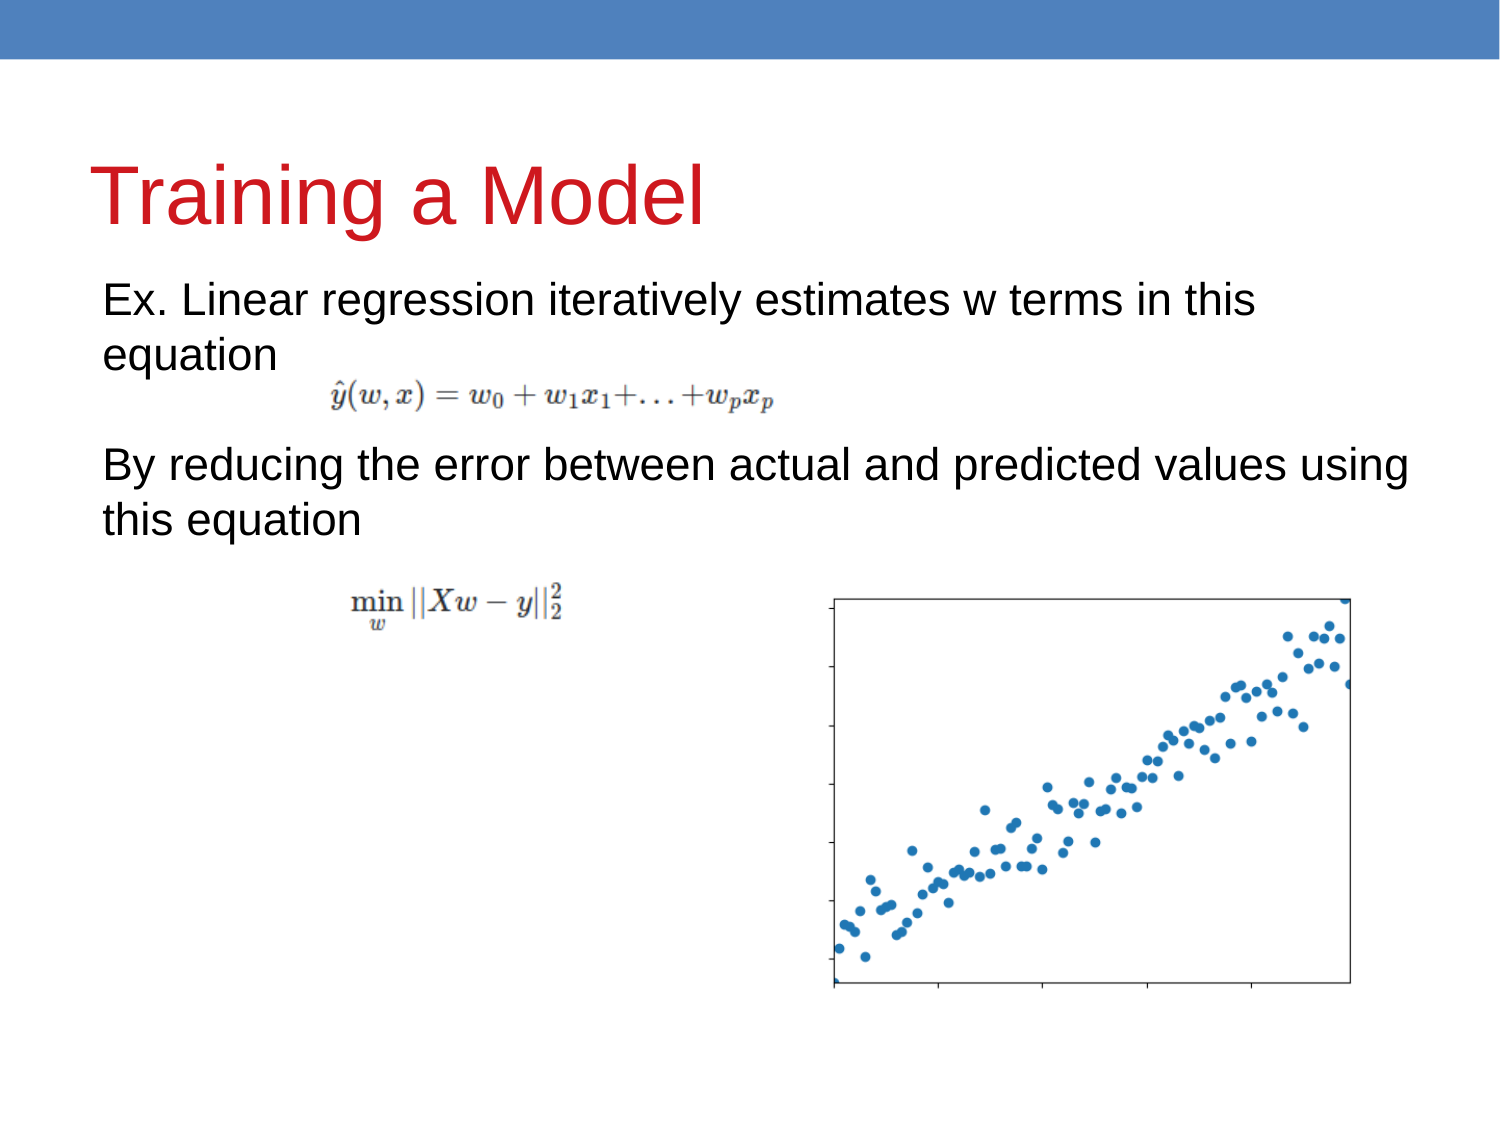

Training a Model
Ex. Linear regression iteratively estimates w terms in this equation
By reducing the error between actual and predicted values using this equation